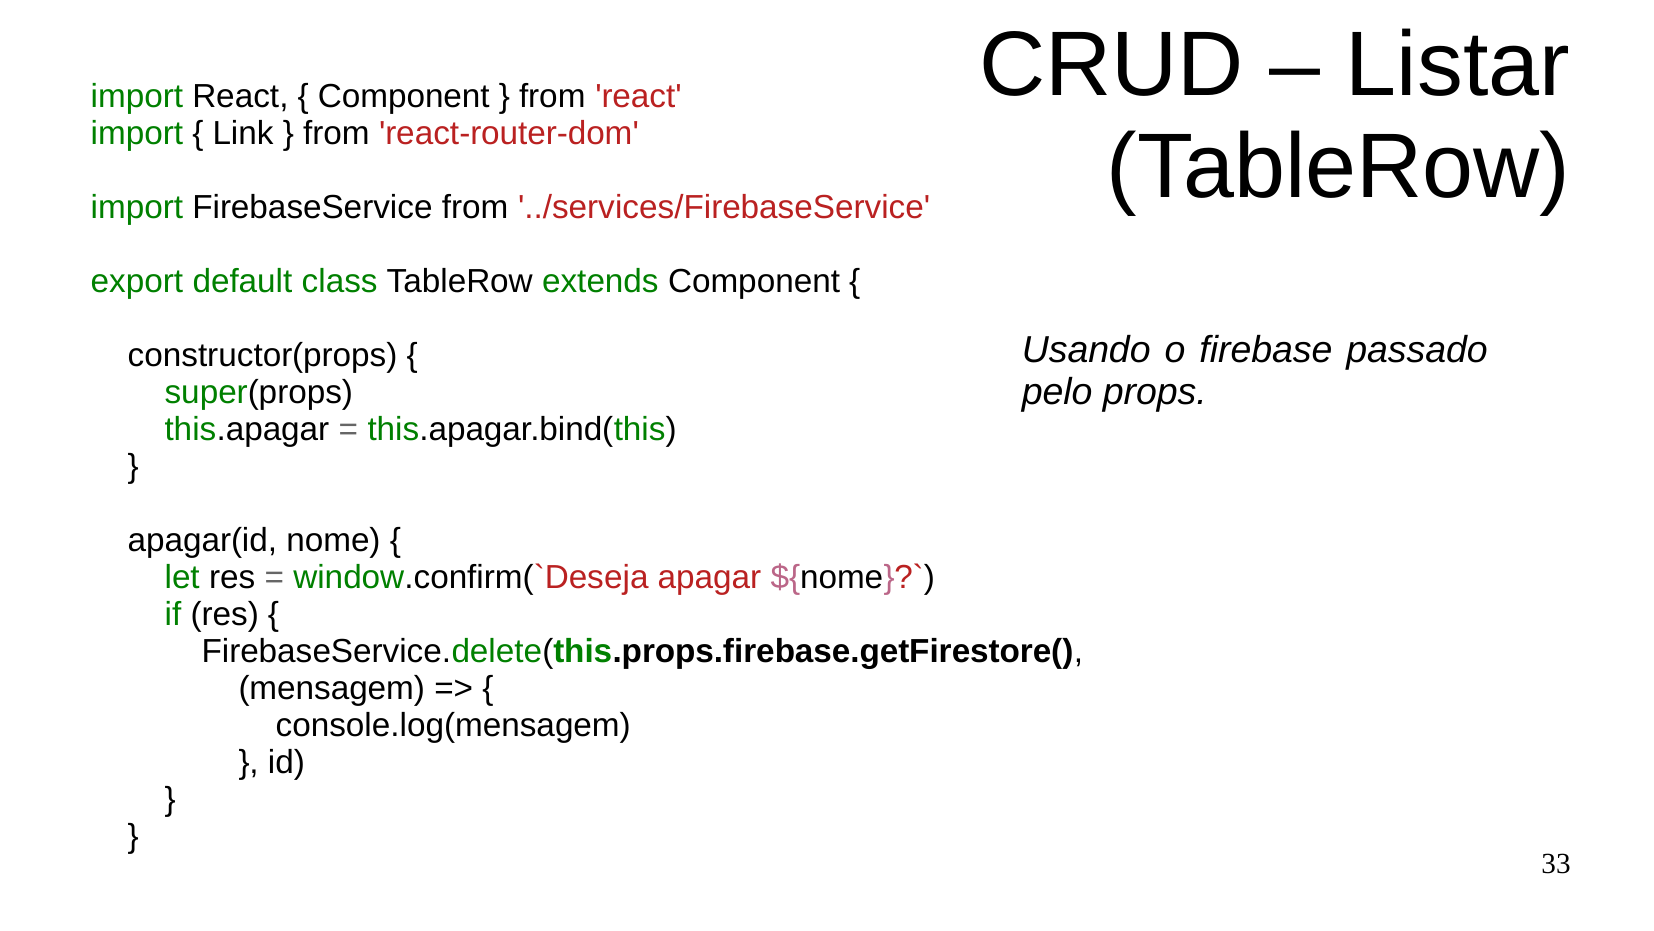

# CRUD – Listar (TableRow)
import React, { Component } from 'react'
import { Link } from 'react-router-dom'
import FirebaseService from '../services/FirebaseService'
export default class TableRow extends Component {
 constructor(props) {
 super(props)
 this.apagar = this.apagar.bind(this)
 }
 apagar(id, nome) {
 let res = window.confirm(`Deseja apagar ${nome}?`)
 if (res) {
 FirebaseService.delete(this.props.firebase.getFirestore(),
 (mensagem) => {
 console.log(mensagem)
 }, id)
 }
 }
Usando o firebase passado pelo props.
33